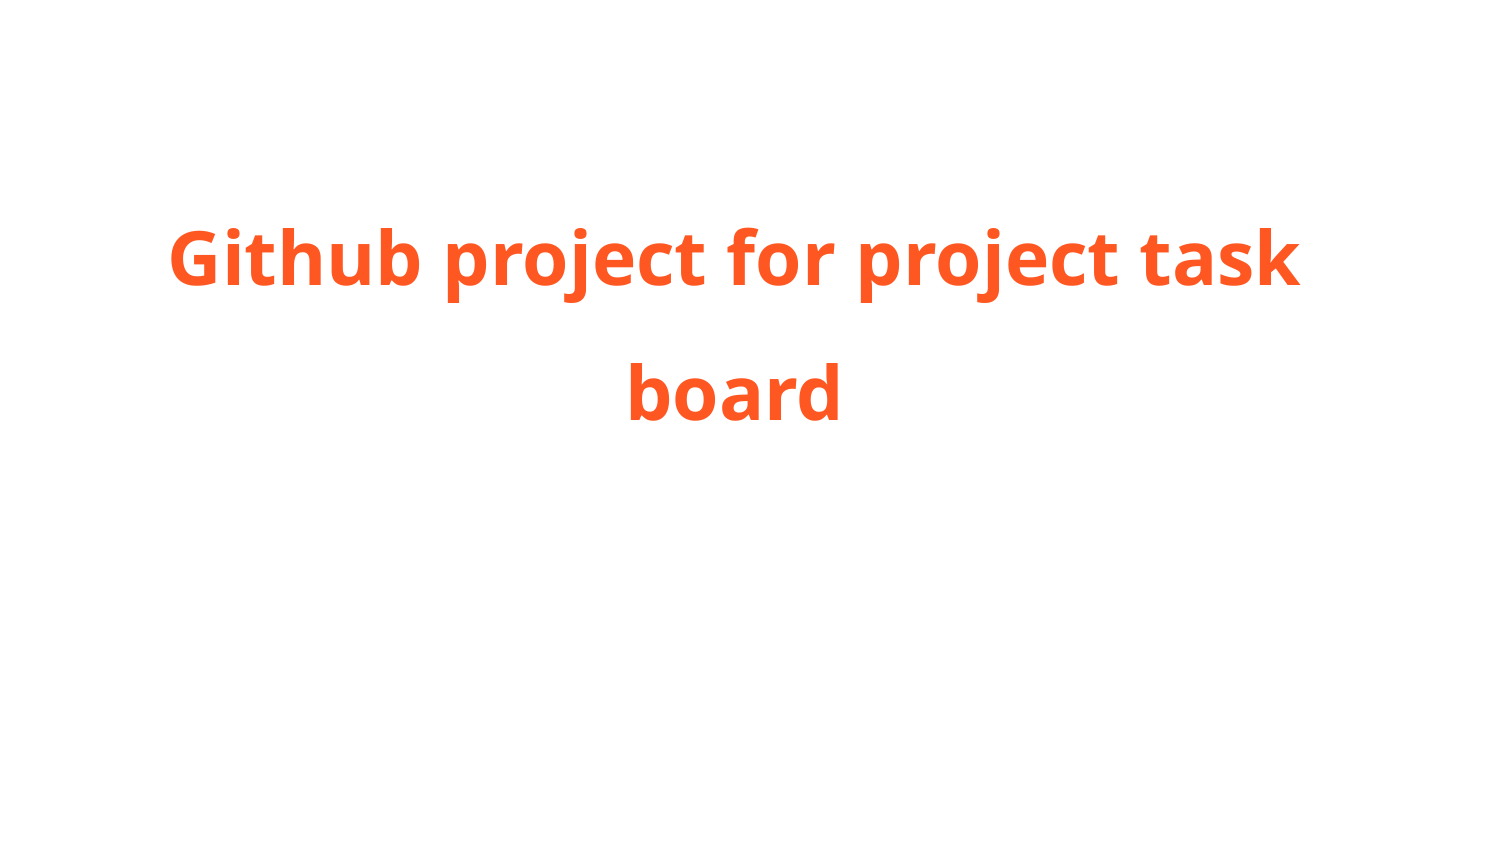

# Github project for project task board